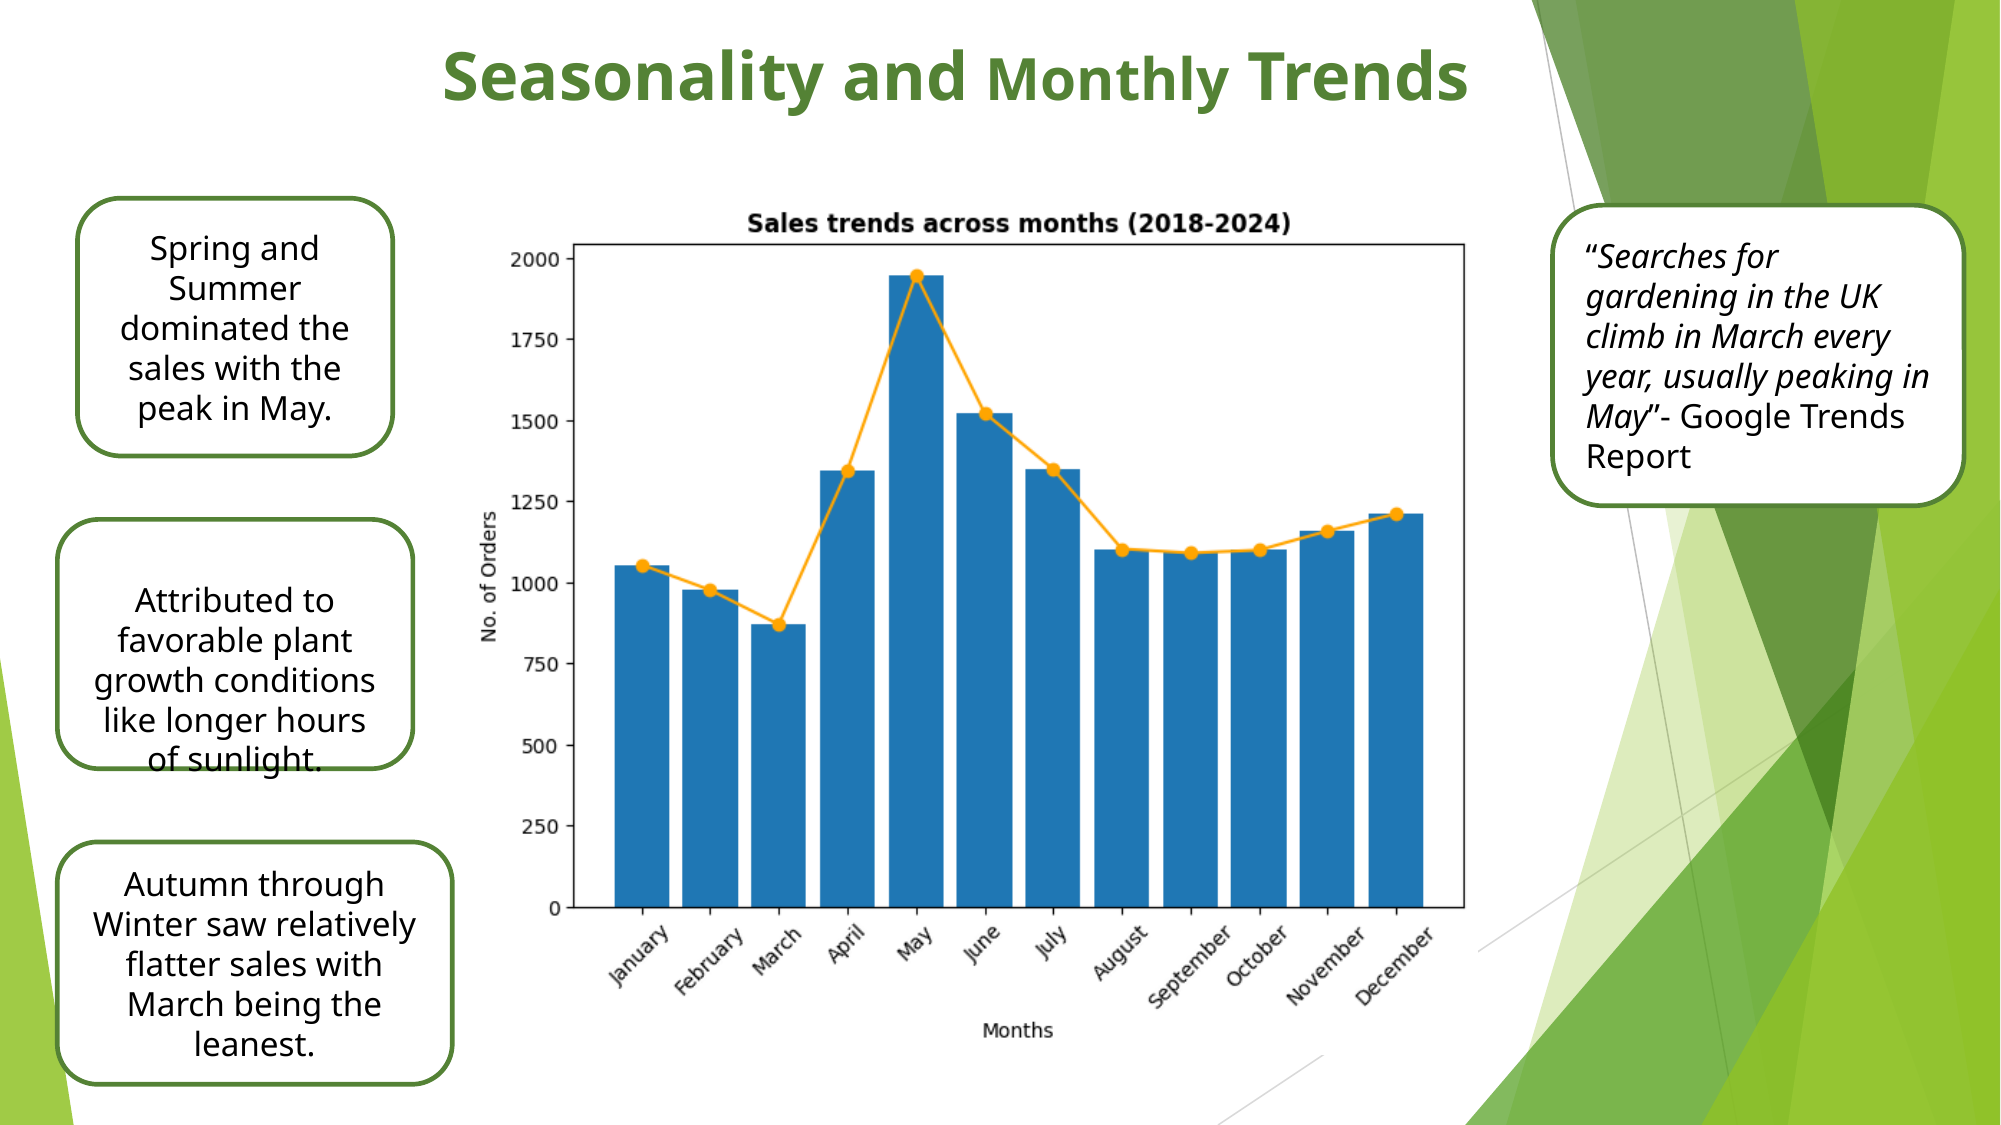

Seasonality and Monthly Trends
Spring and Summer dominated the sales with the peak in May.
“Searches for gardening in the UK climb in March every year, usually peaking in May”- Google Trends Report
Attributed to favorable plant growth conditions like longer hours of sunlight.
Autumn through Winter saw relatively flatter sales with March being the leanest.